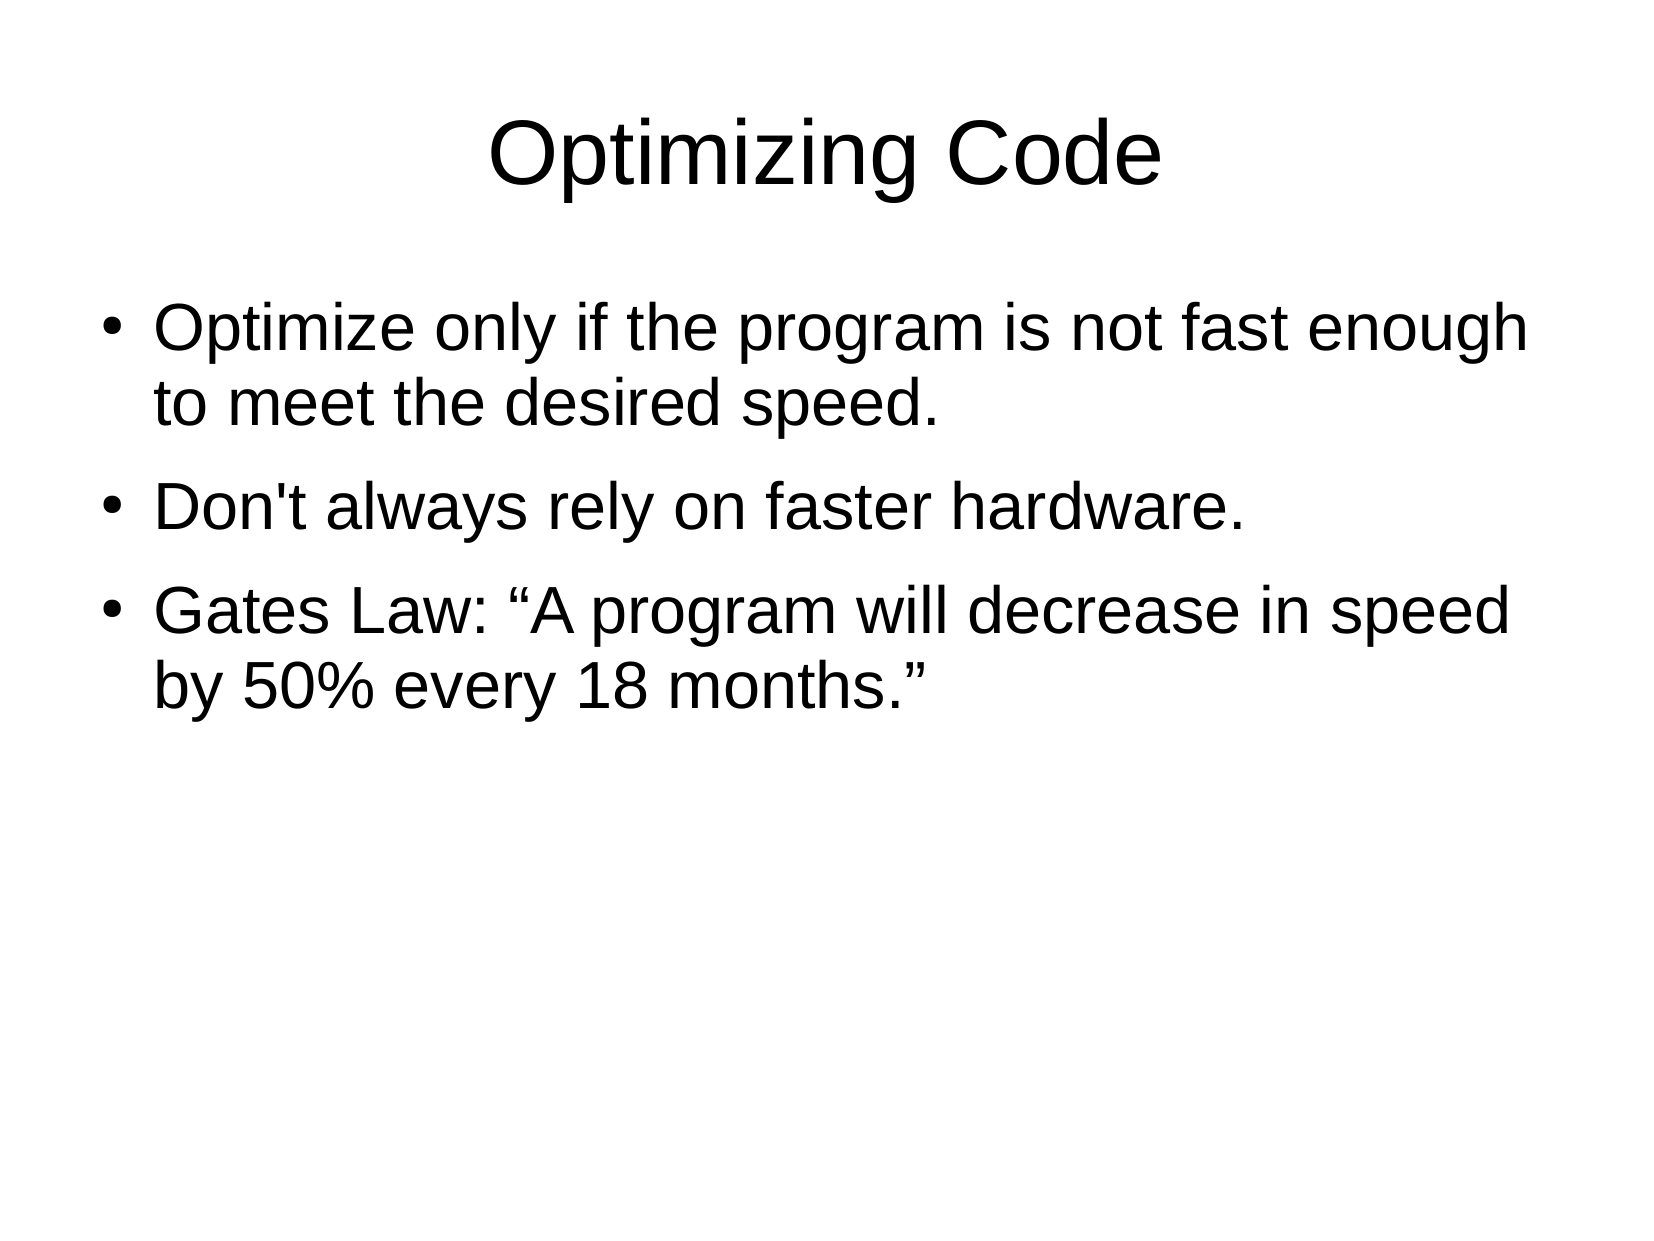

# Optimizing Code
Optimize only if the program is not fast enough to meet the desired speed.
Don't always rely on faster hardware.
Gates Law: “A program will decrease in speed by 50% every 18 months.”